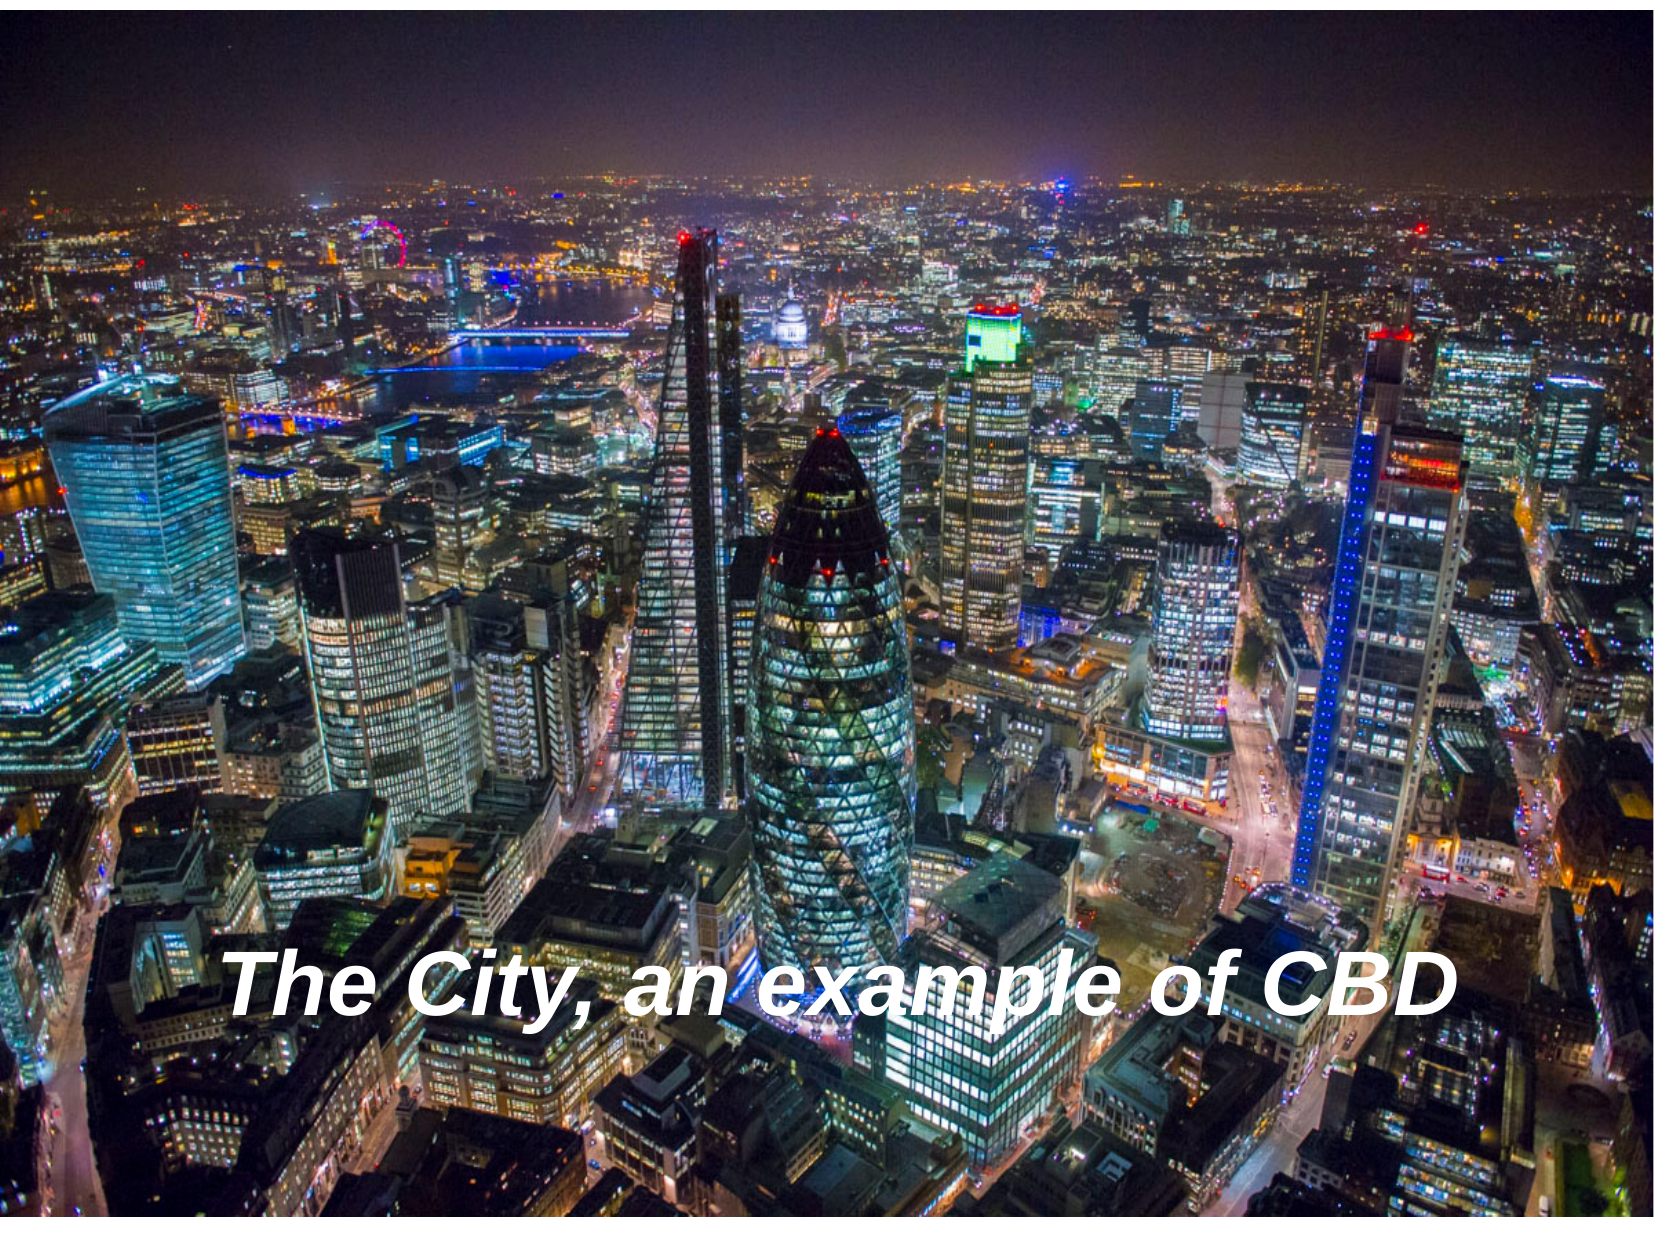

# The City, an example of CBD